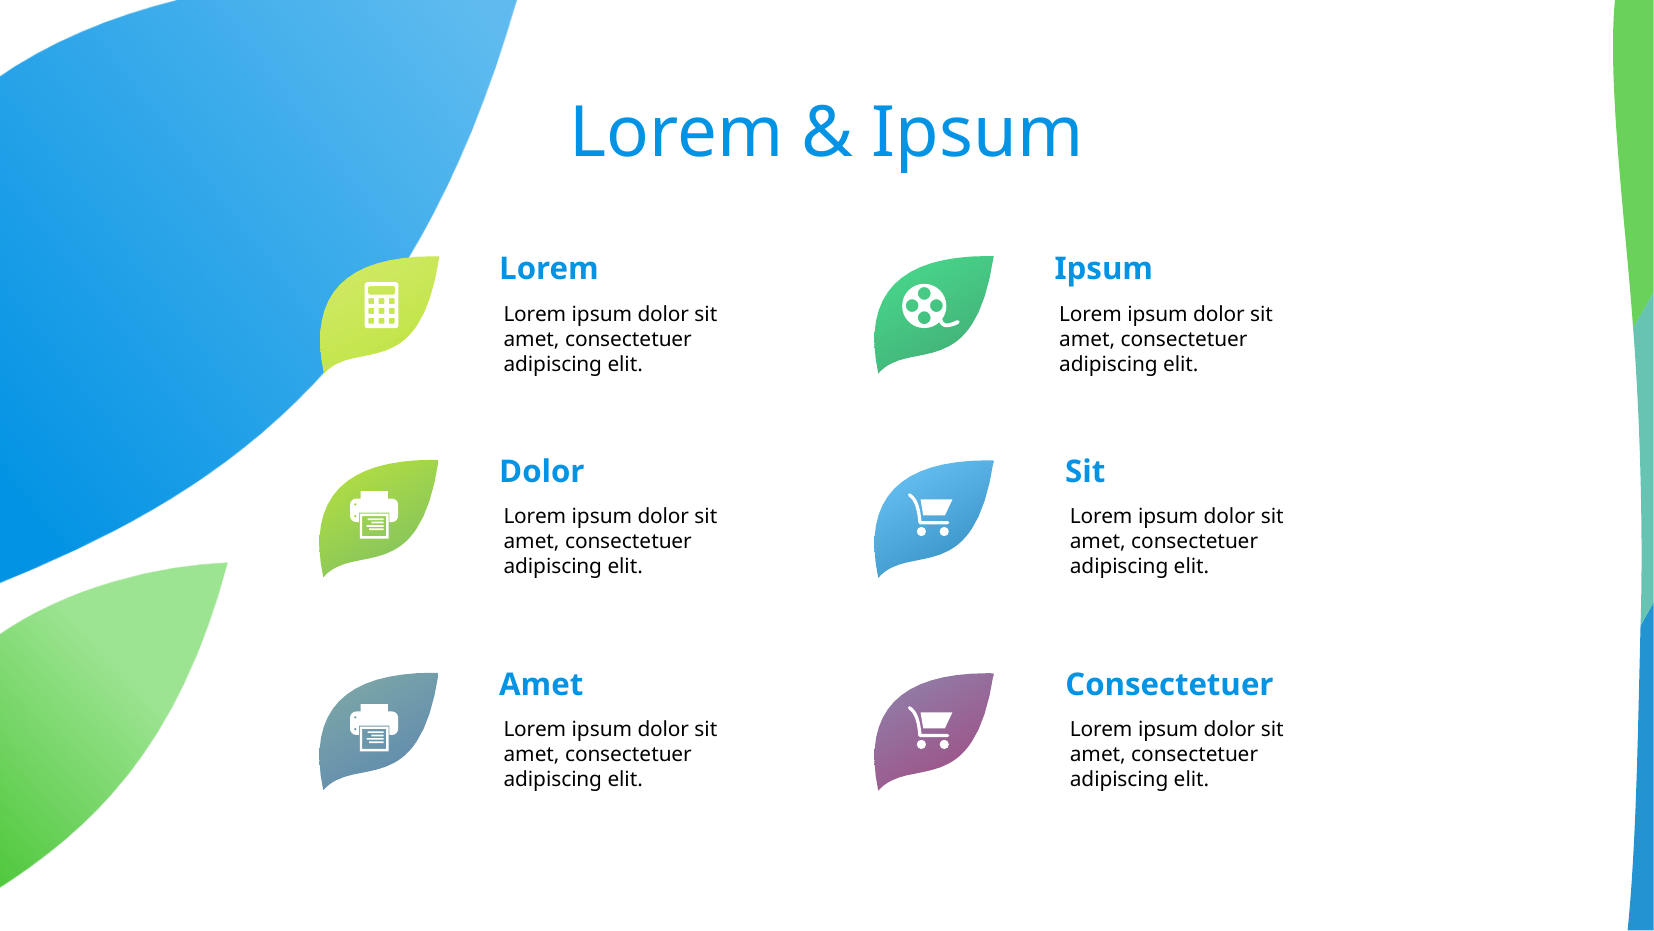

Lorem & Ipsum
Lorem
Ipsum
Lorem ipsum dolor sit amet, consectetuer adipiscing elit.
Lorem ipsum dolor sit amet, consectetuer adipiscing elit.
Dolor
Sit
Lorem ipsum dolor sit amet, consectetuer adipiscing elit.
Lorem ipsum dolor sit amet, consectetuer adipiscing elit.
Amet
Consectetuer
Lorem ipsum dolor sit amet, consectetuer adipiscing elit.
Lorem ipsum dolor sit amet, consectetuer adipiscing elit.